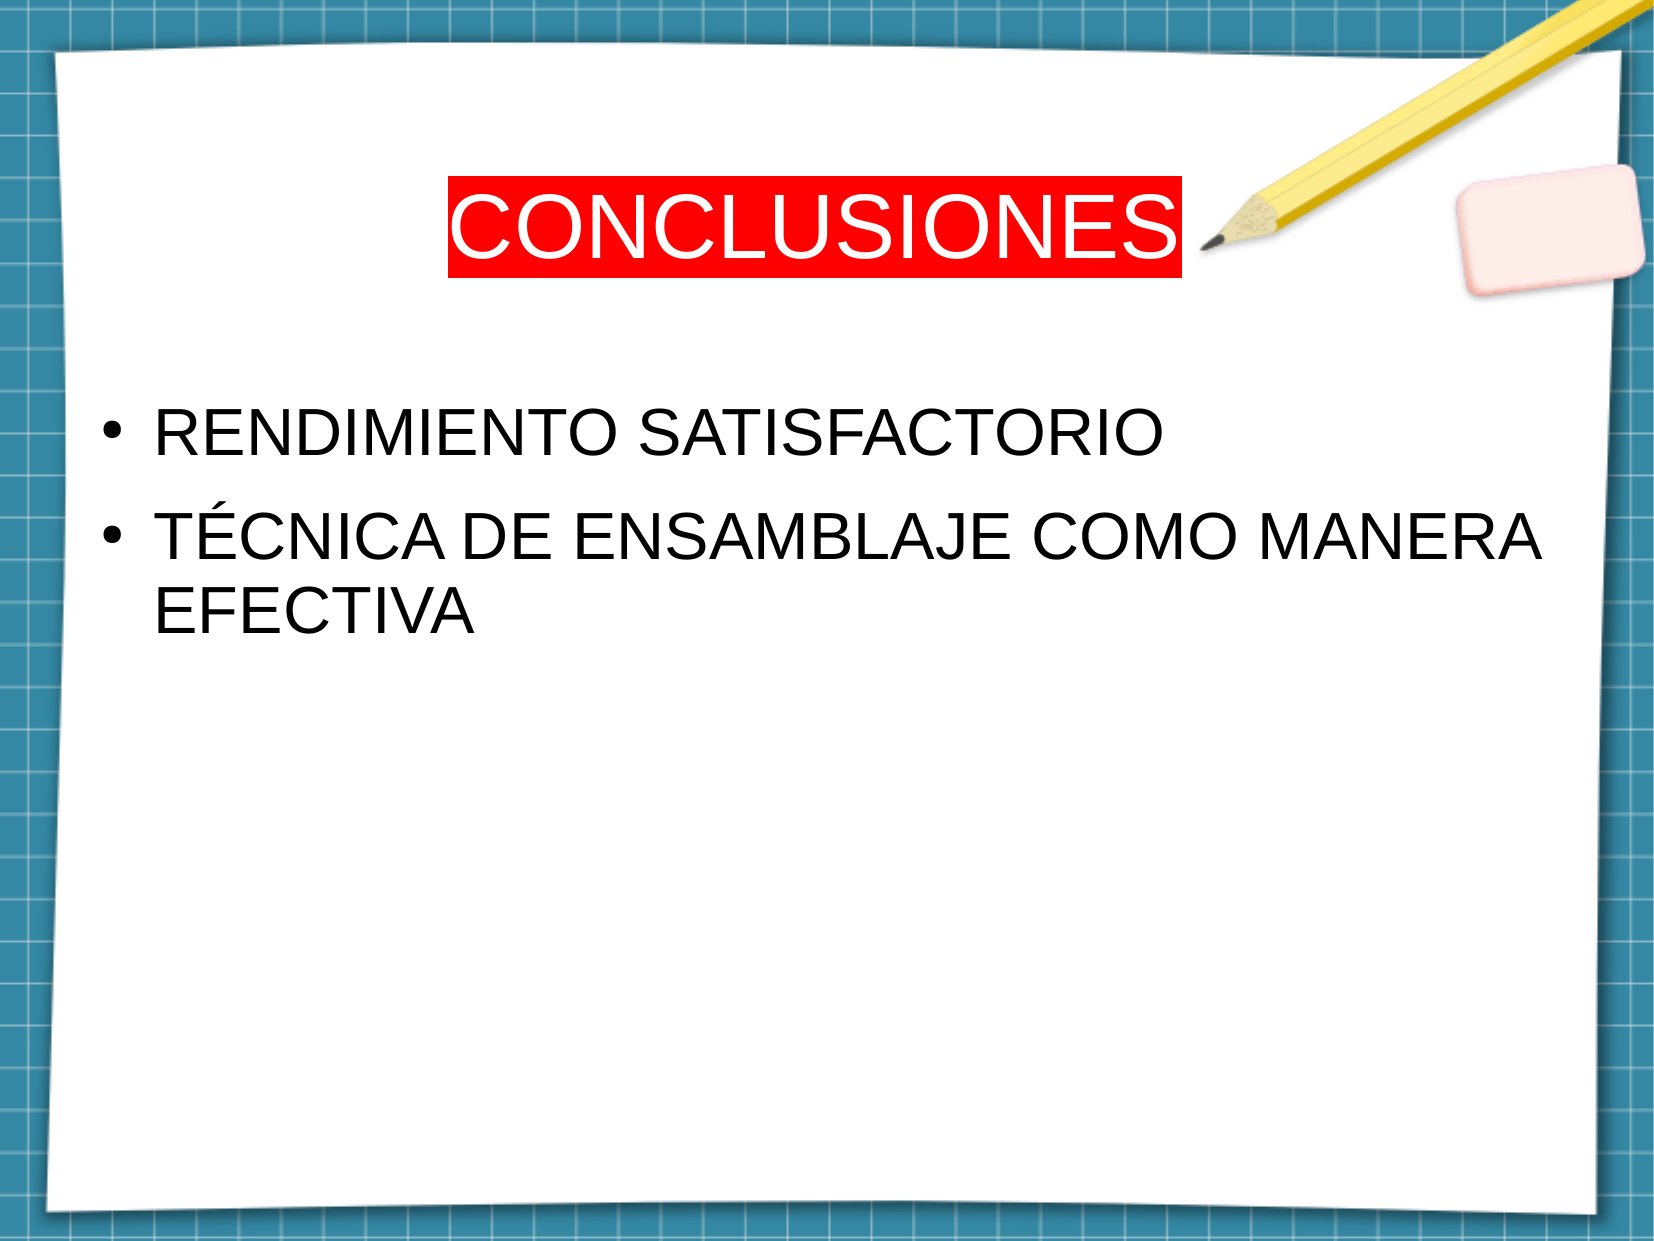

# CONCLUSIONES
RENDIMIENTO SATISFACTORIO
TÉCNICA DE ENSAMBLAJE COMO MANERA EFECTIVA